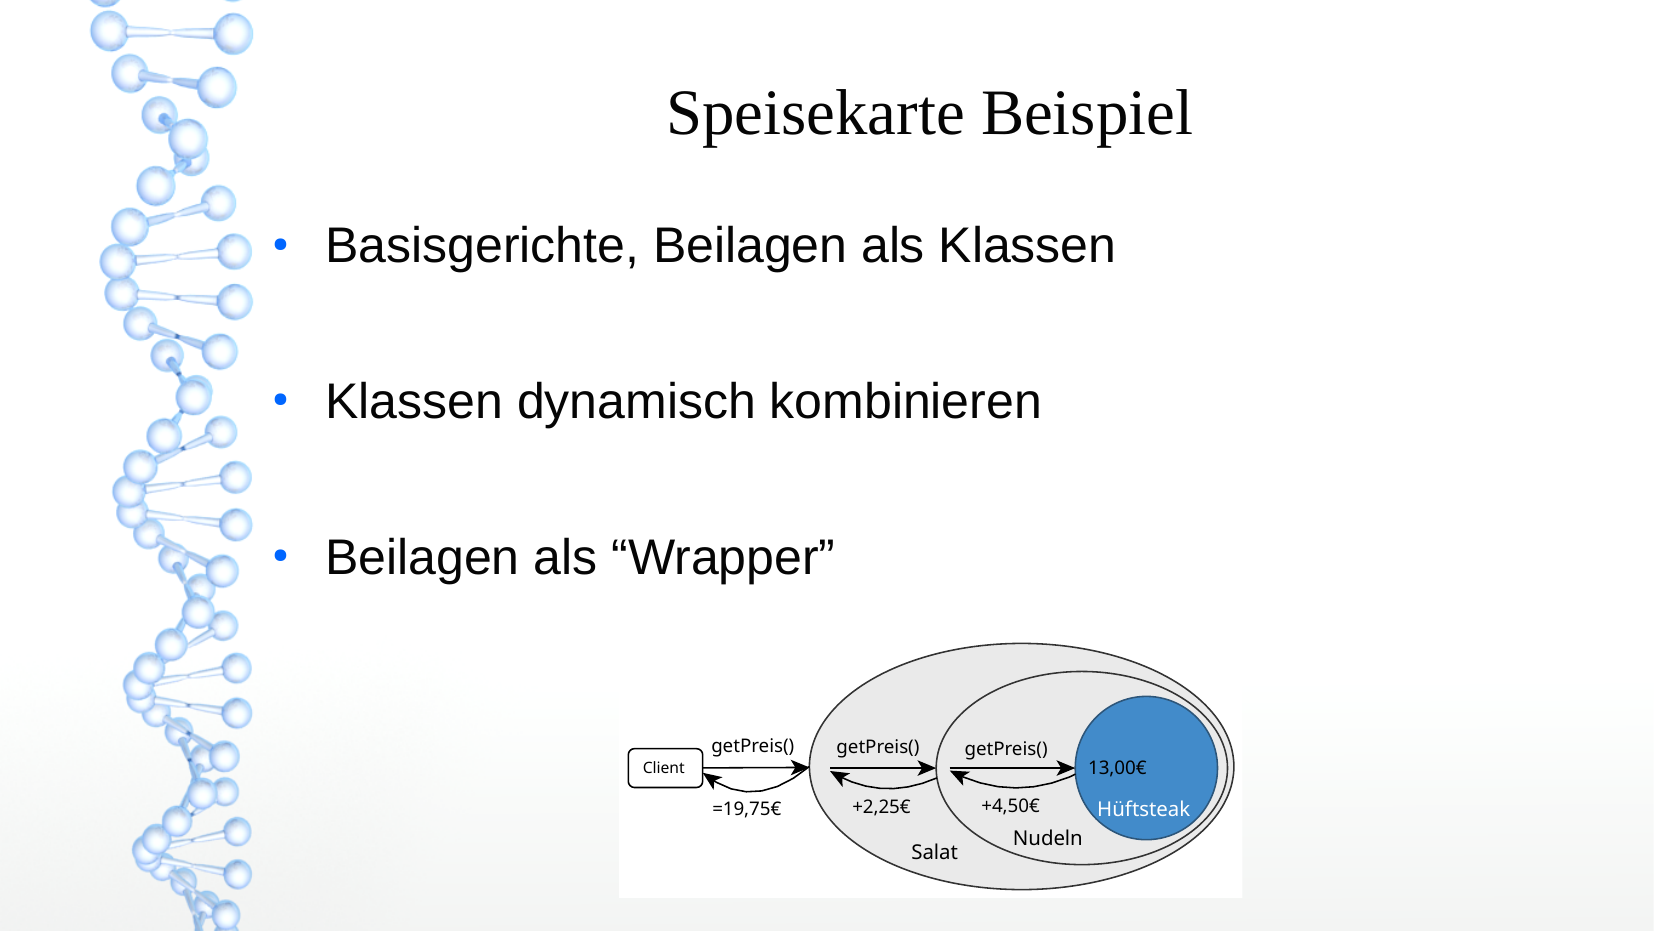

# Speisekarte Beispiel
Basisgerichte, Beilagen als Klassen
Klassen dynamisch kombinieren
Beilagen als “Wrapper”